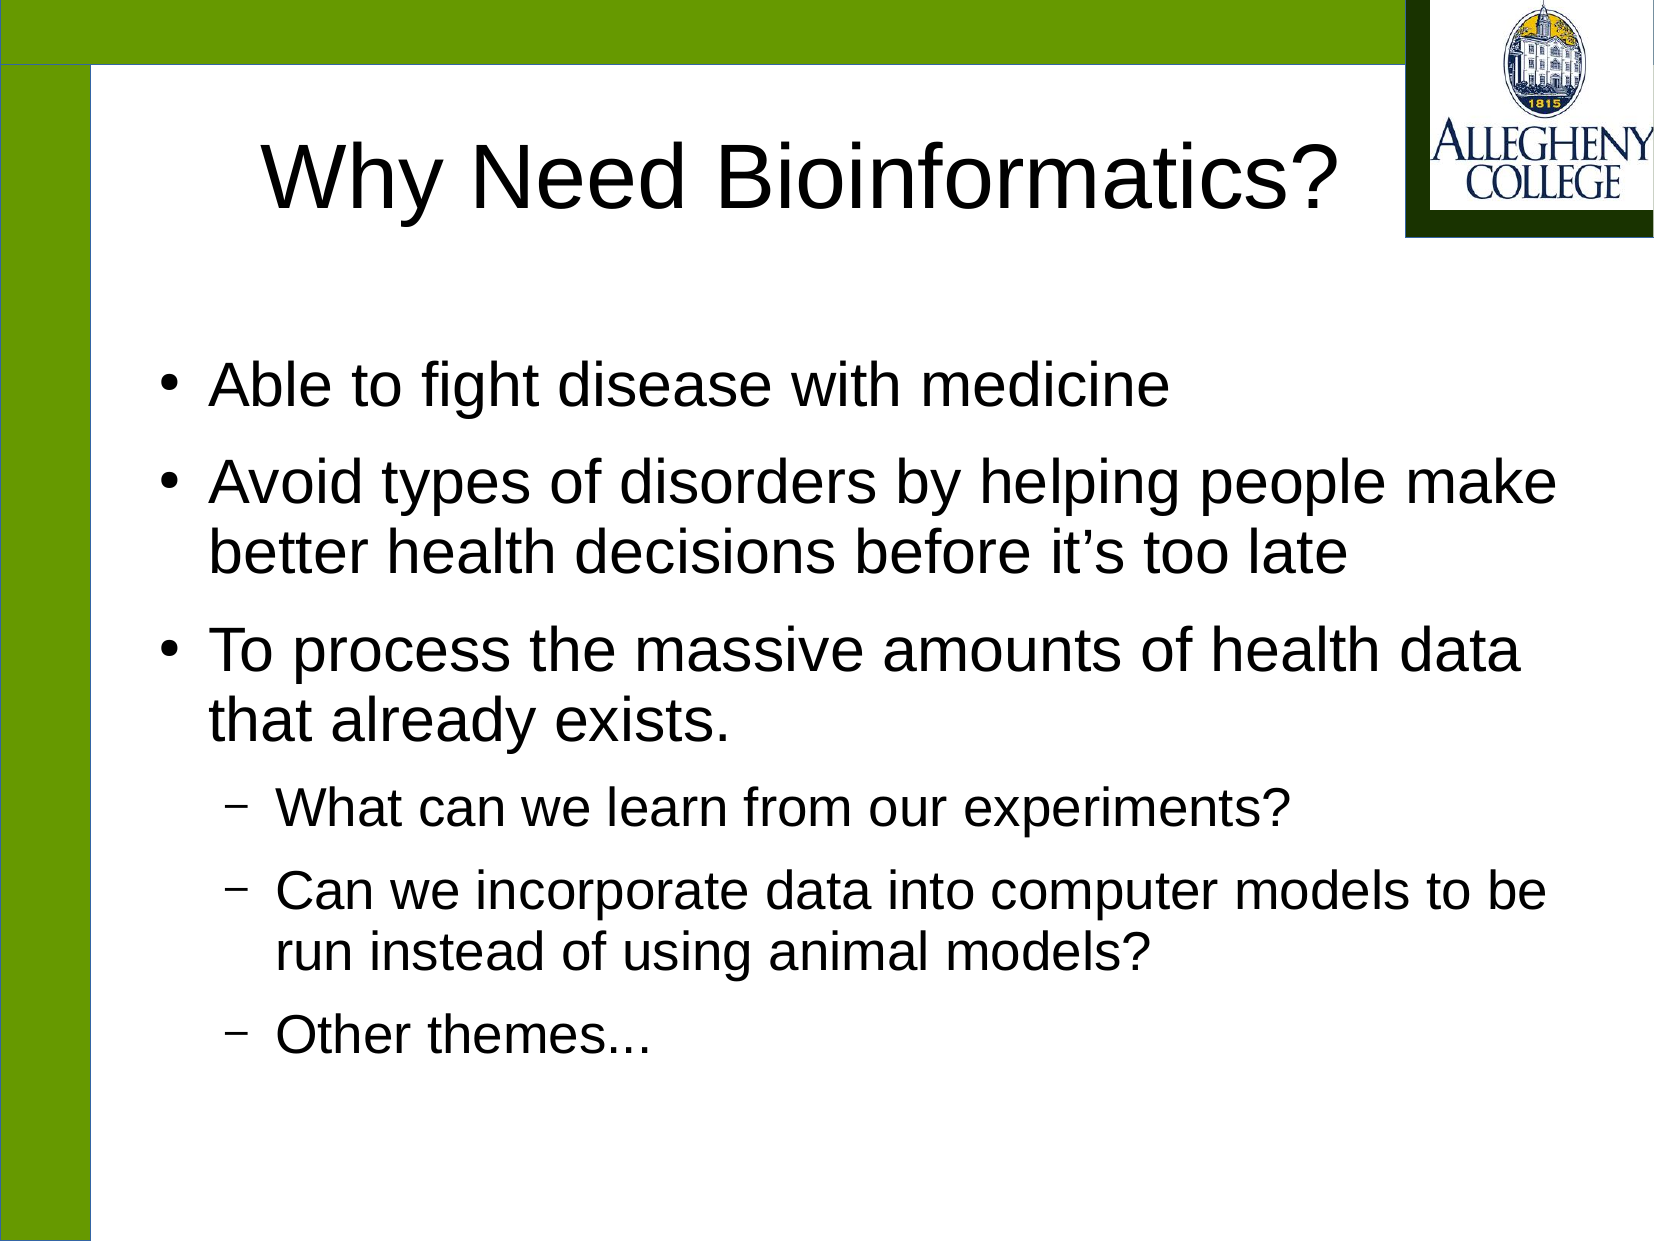

# Why Need Bioinformatics?
Able to fight disease with medicine
Avoid types of disorders by helping people make better health decisions before it’s too late
To process the massive amounts of health data that already exists.
What can we learn from our experiments?
Can we incorporate data into computer models to be run instead of using animal models?
Other themes...